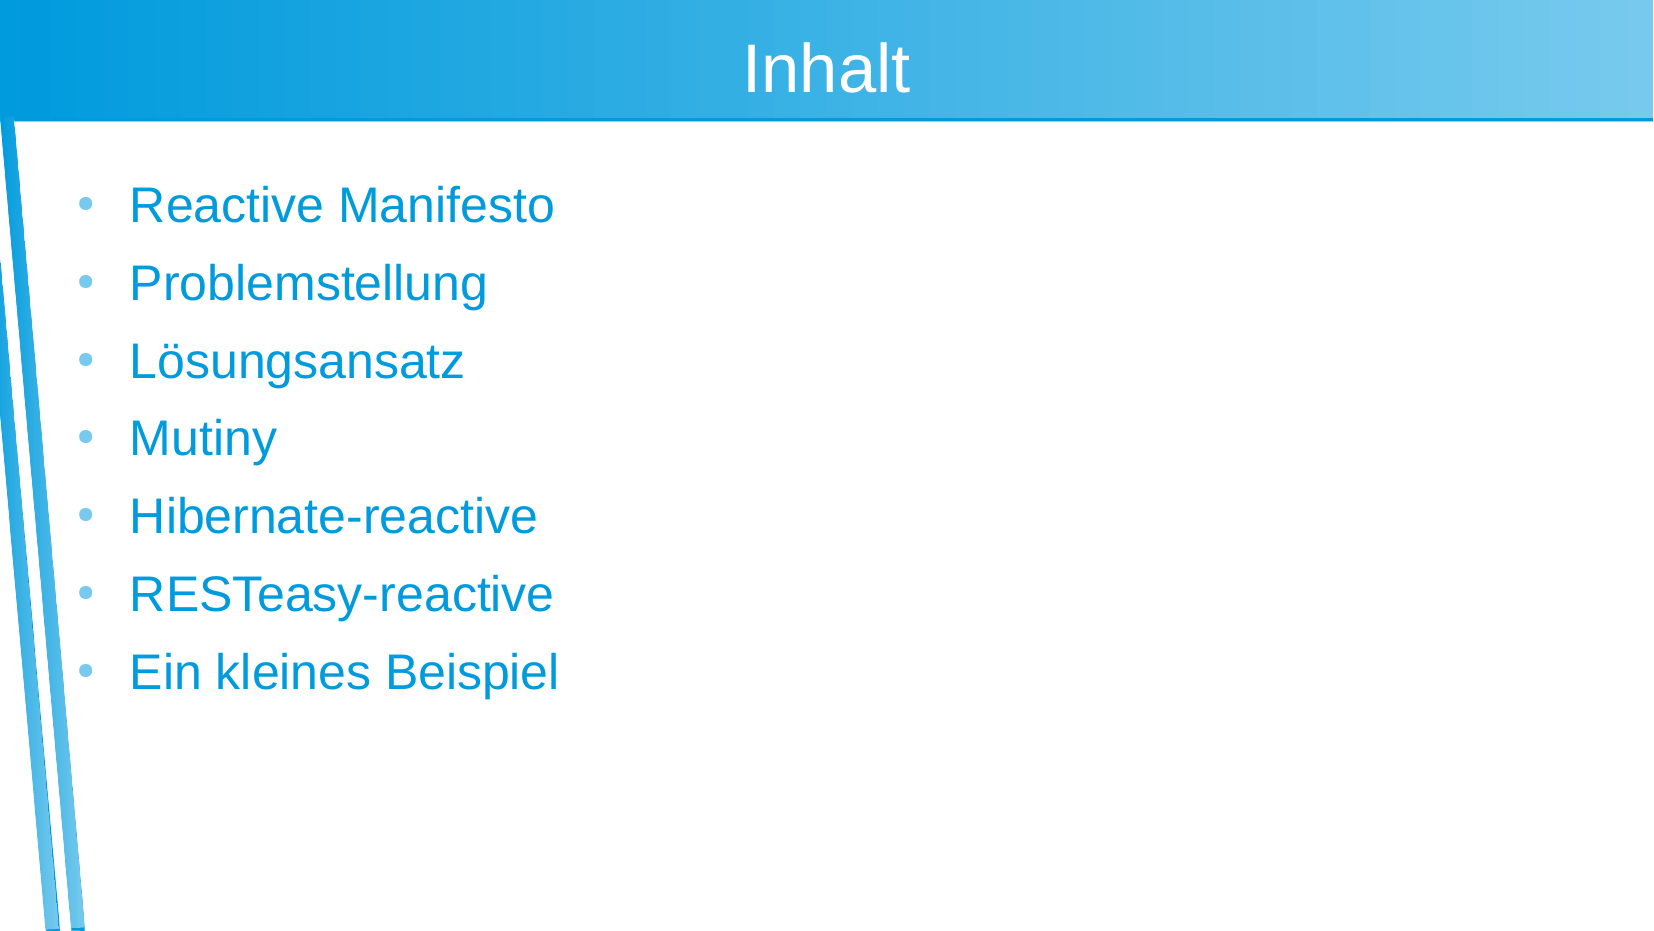

# Inhalt
Reactive Manifesto
Problemstellung
Lösungsansatz
Mutiny
Hibernate-reactive
RESTeasy-reactive
Ein kleines Beispiel